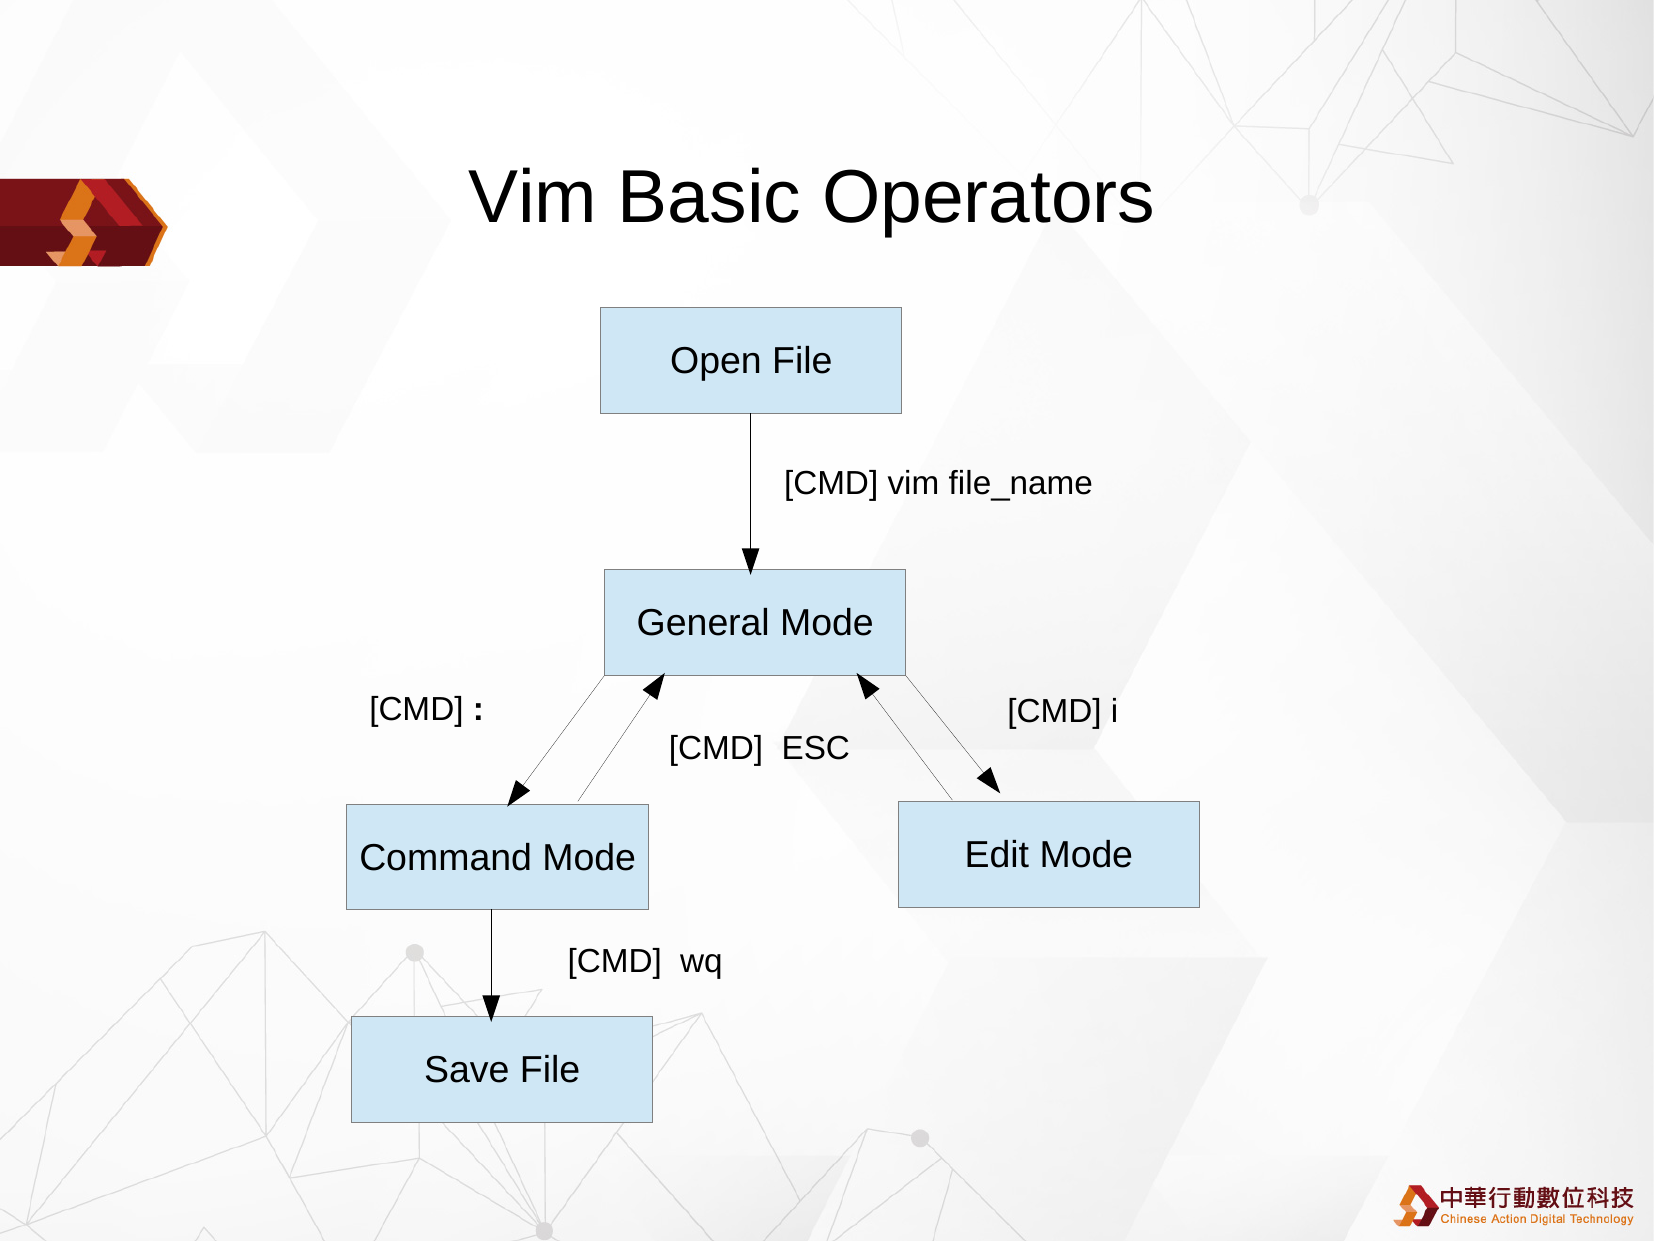

# Vim Basic Operators
Open File
[CMD] vim file_name
General Mode
[CMD] :
[CMD] i
[CMD] ESC
Edit Mode
Command Mode
[CMD] wq
Save File